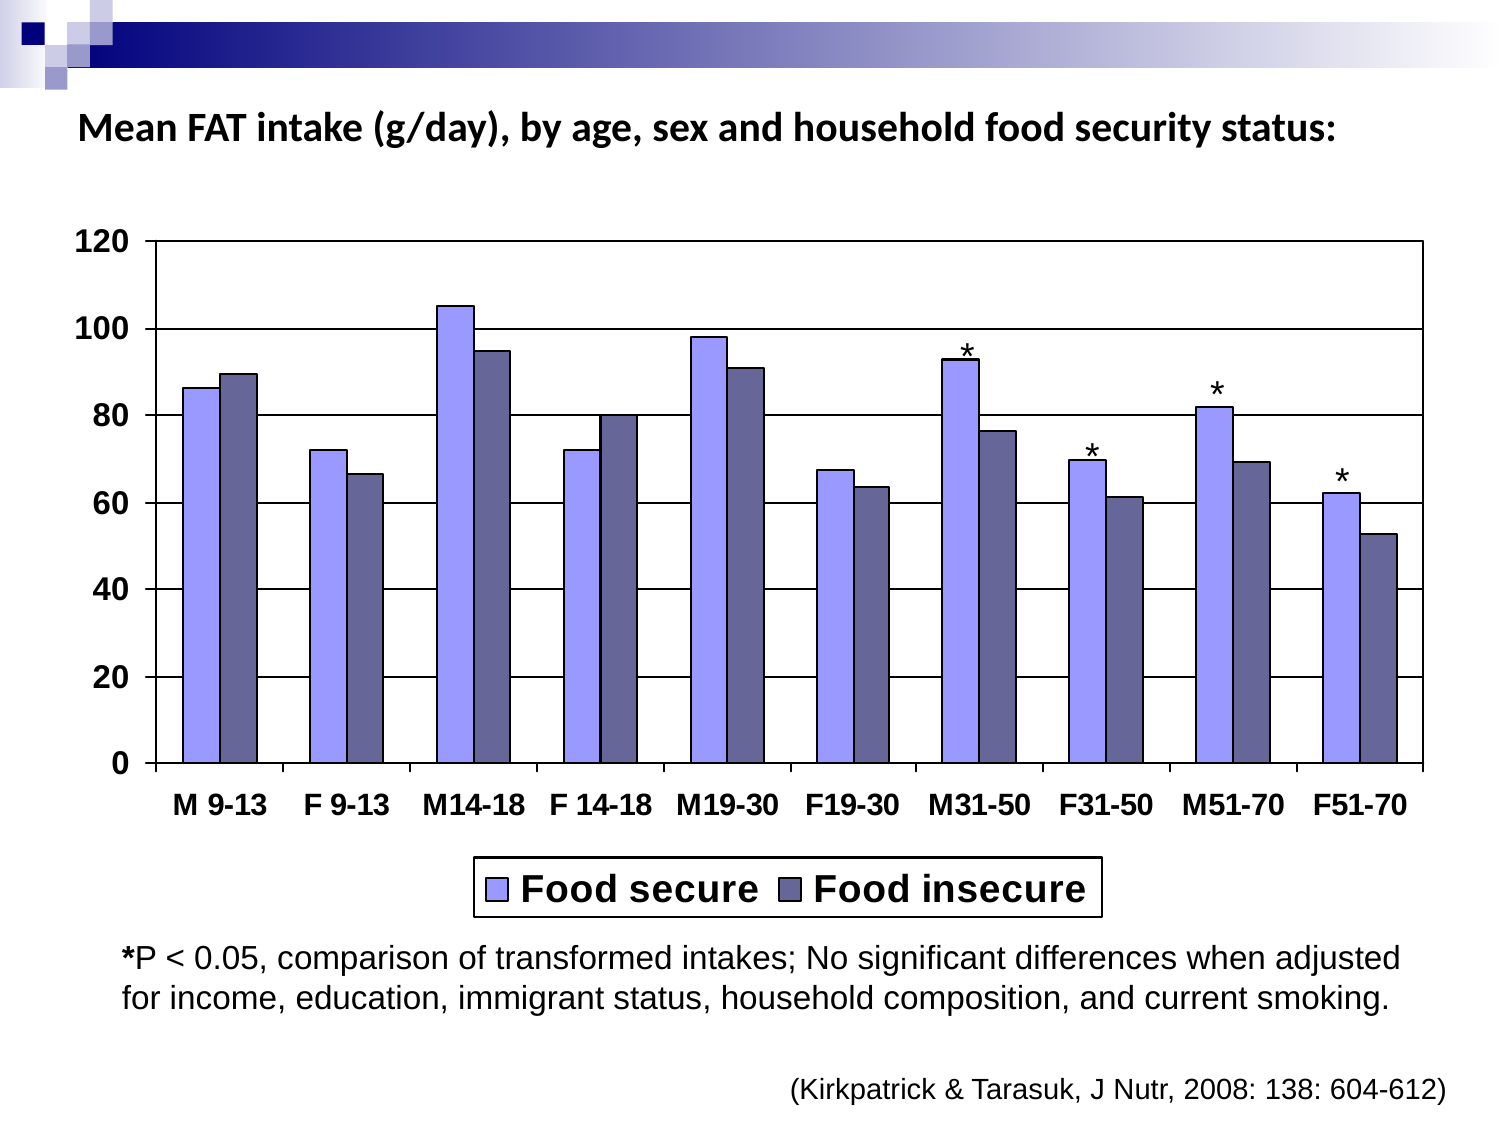

# Mean FAT intake (g/day), by age, sex and household food security status:
*
*
*
*
*P < 0.05, comparison of transformed intakes; No significant differences when adjusted for income, education, immigrant status, household composition, and current smoking.
(Kirkpatrick & Tarasuk, J Nutr, 2008: 138: 604-612)